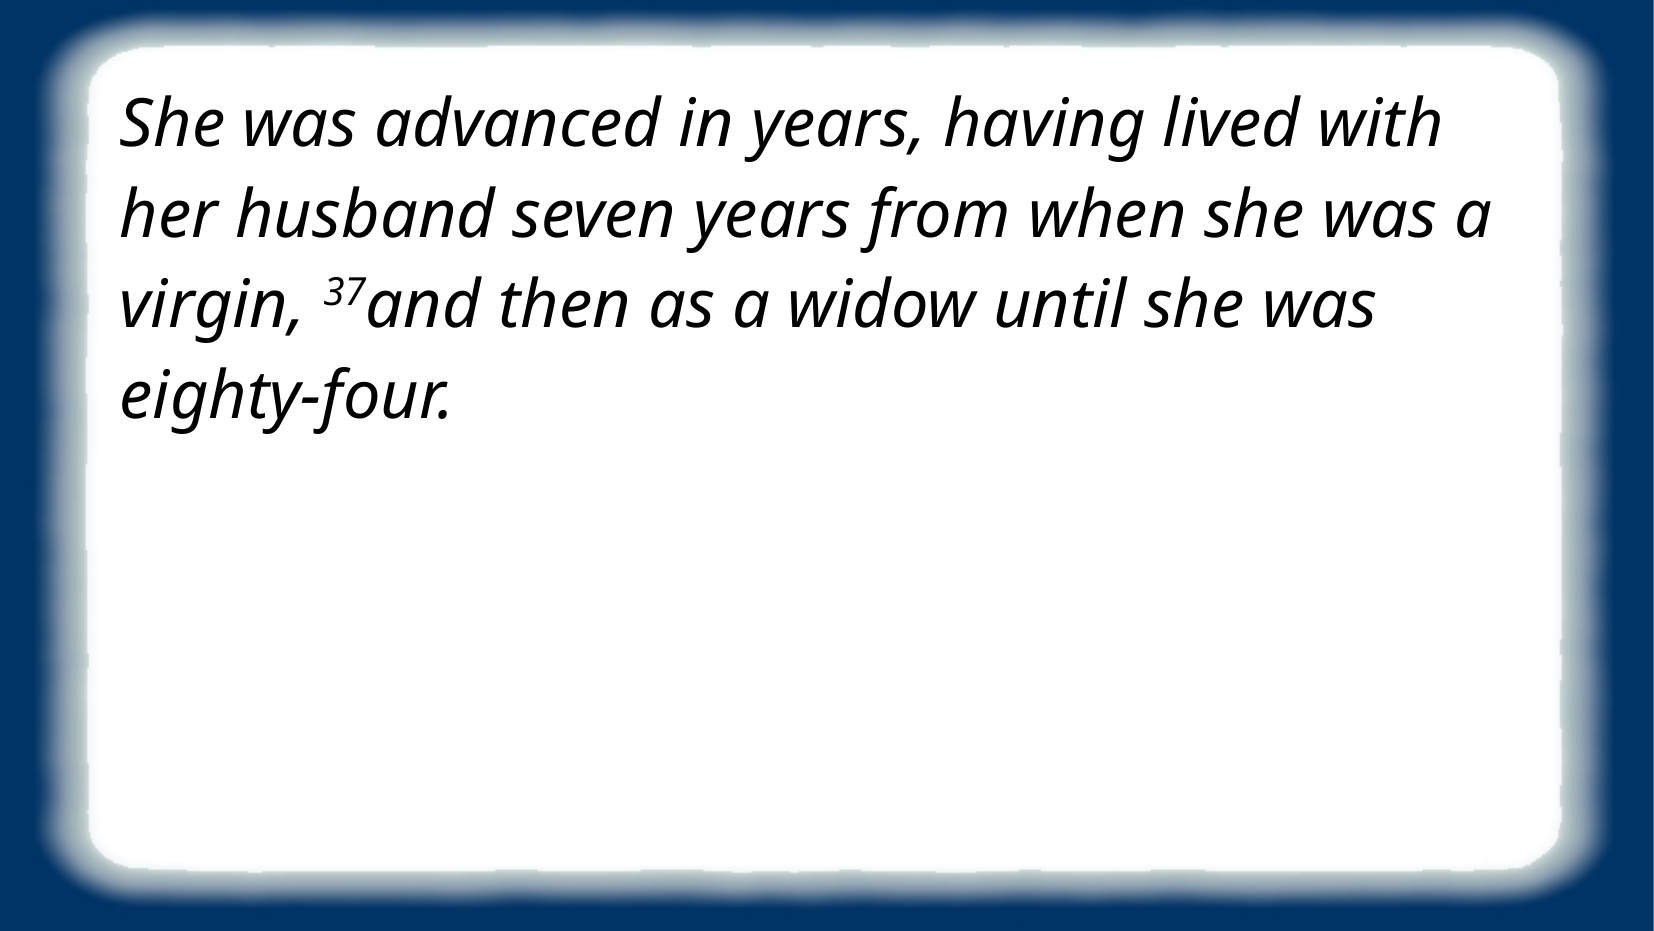

She was advanced in years, having lived with her husband seven years from when she was a virgin, 37and then as a widow until she was eighty-four.